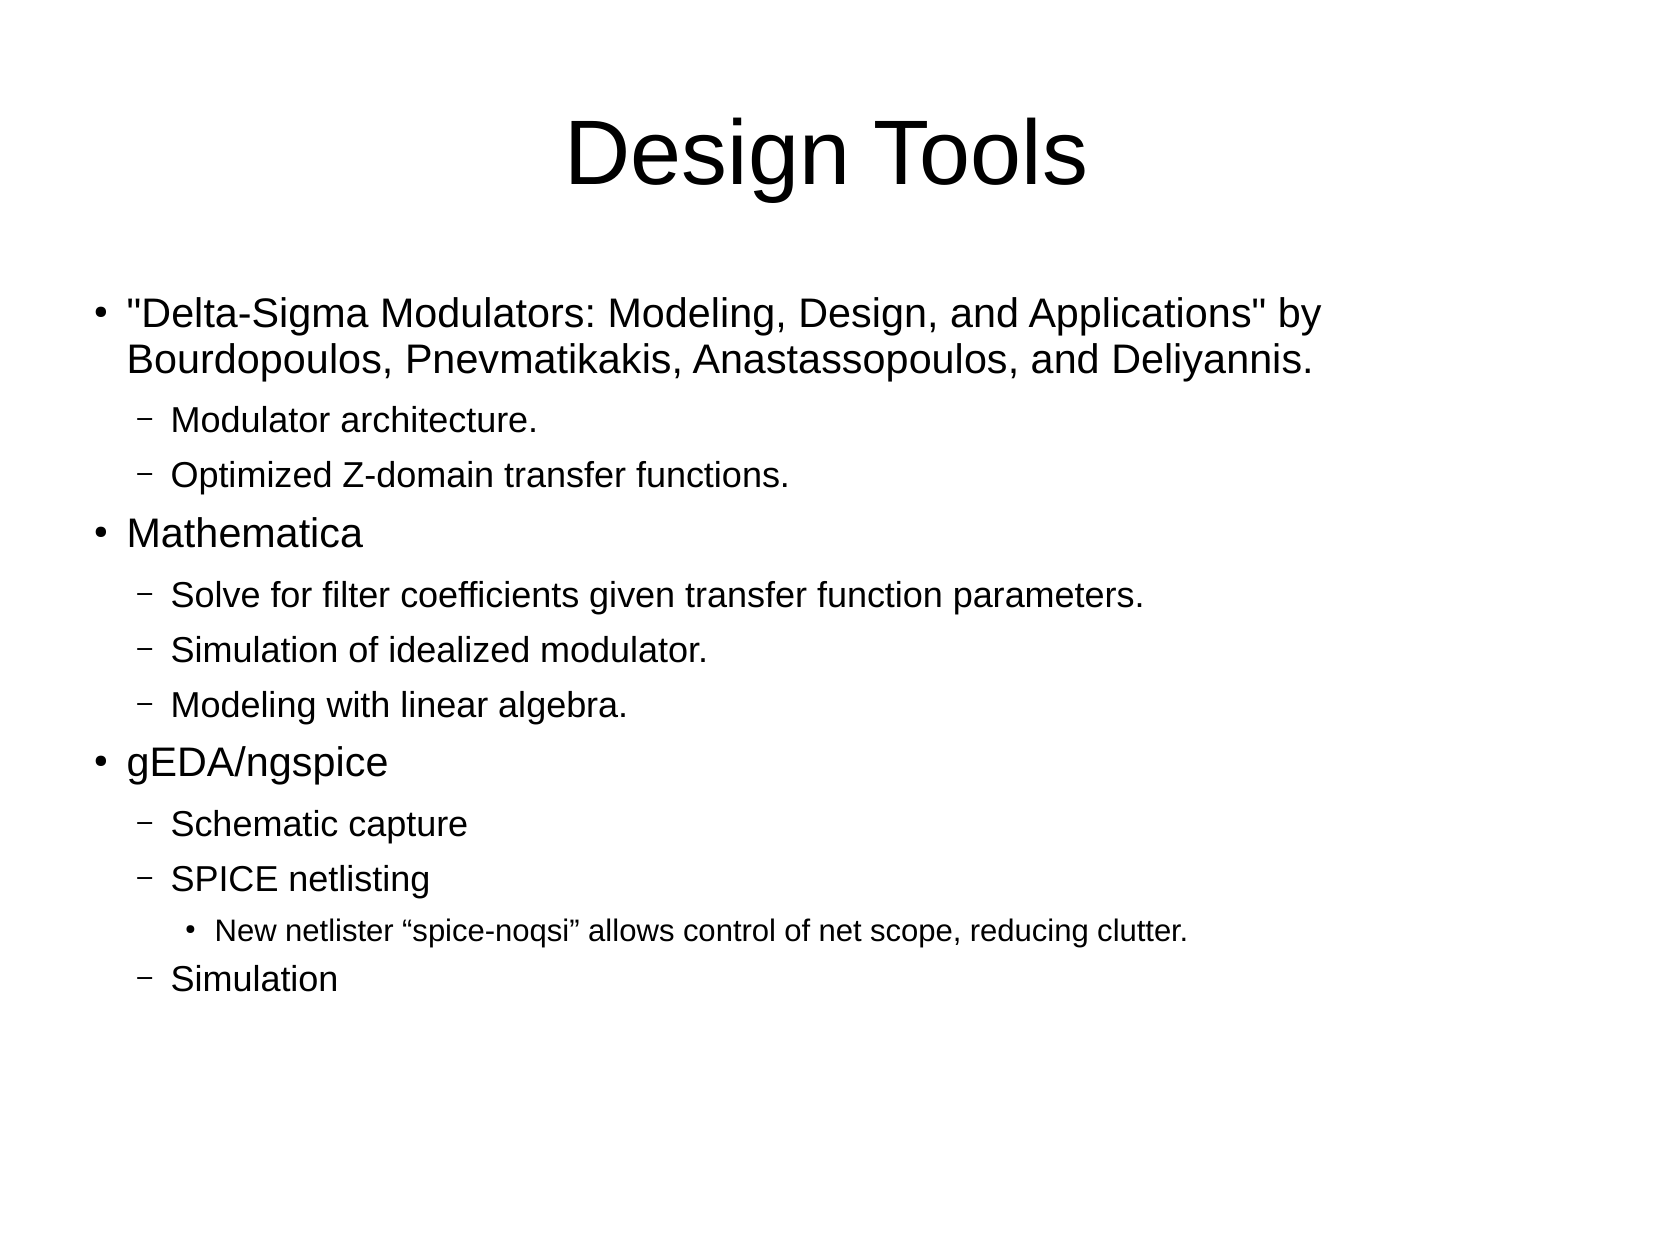

# Design Tools
"Delta-Sigma Modulators: Modeling, Design, and Applications" by Bourdopoulos, Pnevmatikakis, Anastassopoulos, and Deliyannis.
Modulator architecture.
Optimized Z-domain transfer functions.
Mathematica
Solve for filter coefficients given transfer function parameters.
Simulation of idealized modulator.
Modeling with linear algebra.
gEDA/ngspice
Schematic capture
SPICE netlisting
New netlister “spice-noqsi” allows control of net scope, reducing clutter.
Simulation